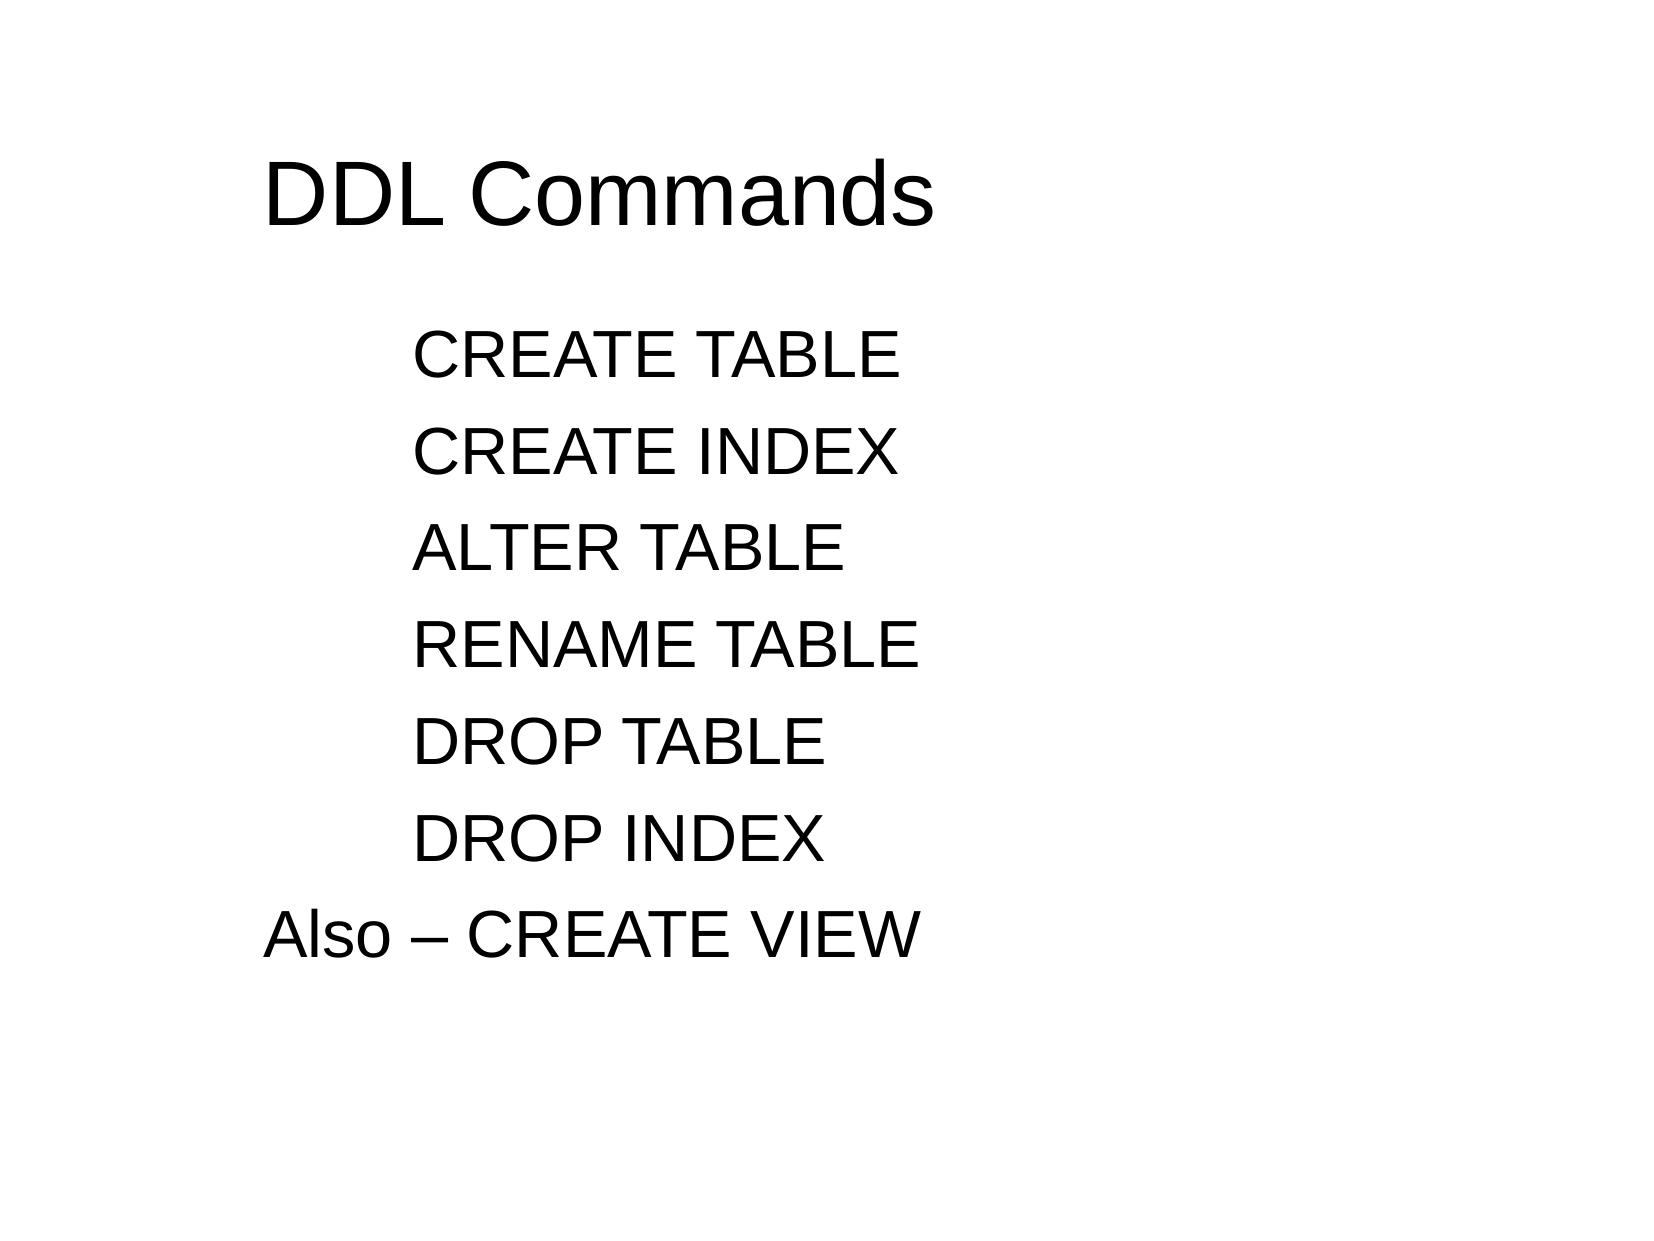

# DDL Commands
		CREATE TABLE
		CREATE INDEX
		ALTER TABLE
		RENAME TABLE
		DROP TABLE
		DROP INDEX
Also – CREATE VIEW